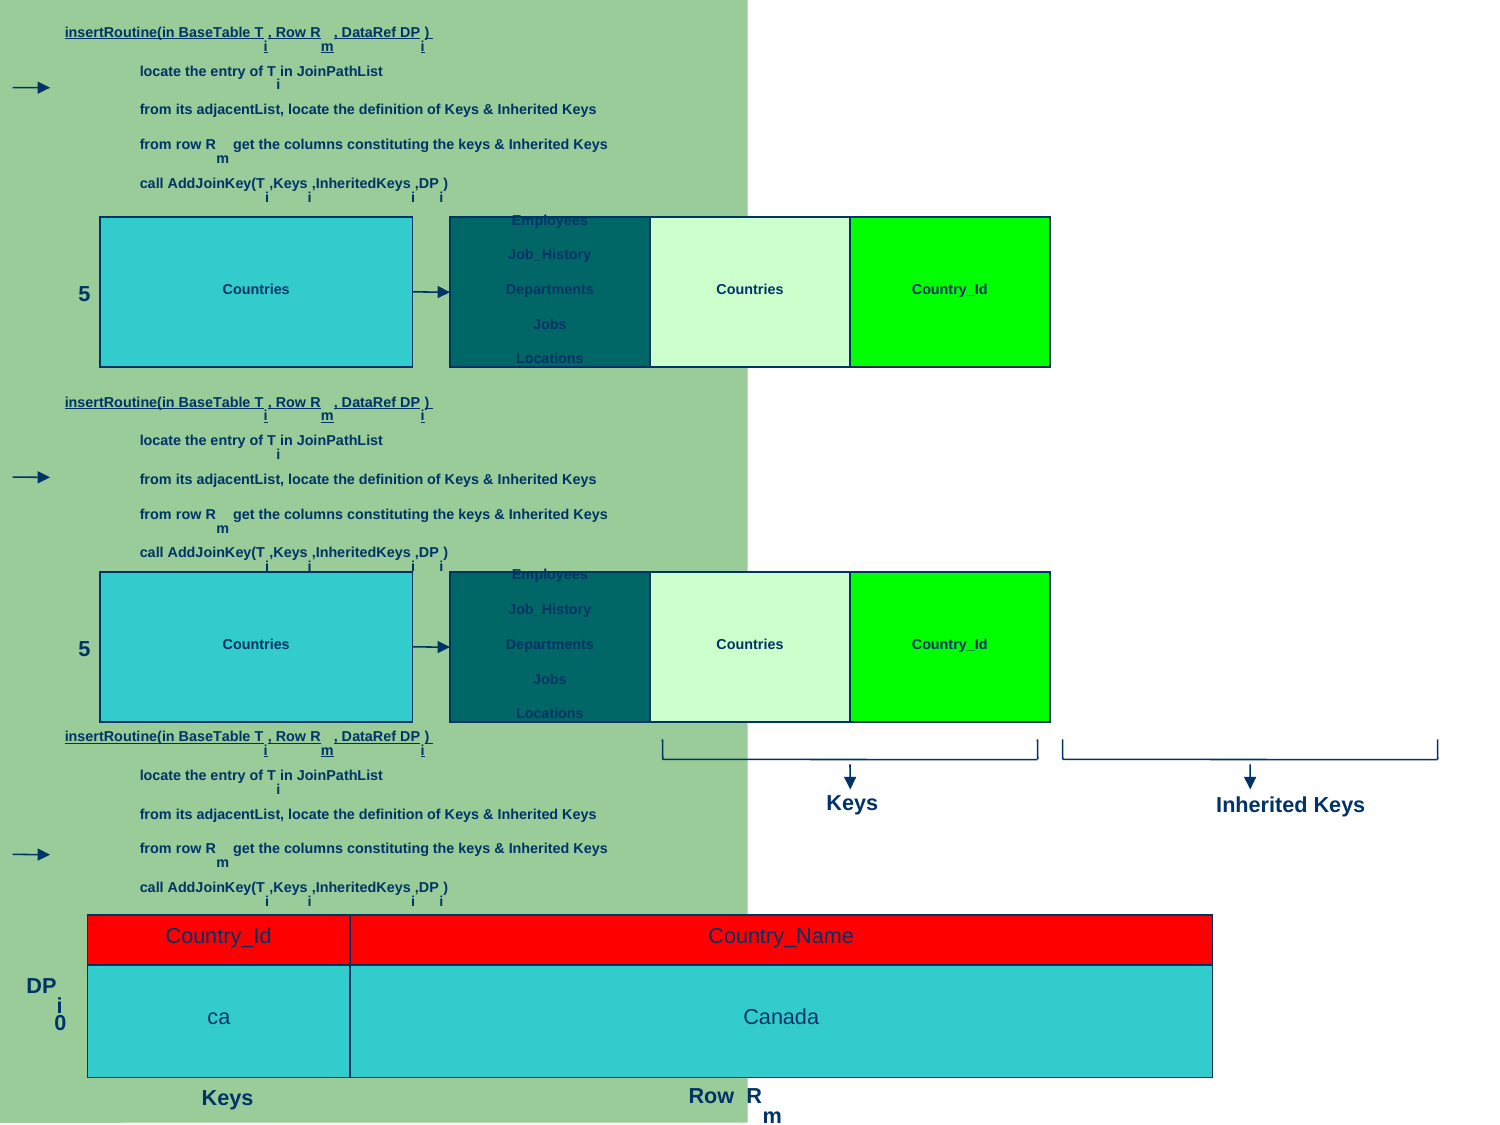

insertRoutine(in BaseTable Ti, Row Rm, DataRef DPi)
locate the entry of Tiin JoinPathList
from its adjacentList, locate the definition of Keys & Inherited Keys
from row Rm get the columns constituting the keys & Inherited Keys
call AddJoinKey(Ti,Keysi,InheritedKeysi,DPi)
Countries
Employees
Job_History
Departments
Jobs
Locations
Countries
Country_Id
5
insertRoutine(in BaseTable Ti, Row Rm, DataRef DPi)
locate the entry of Tiin JoinPathList
from its adjacentList, locate the definition of Keys & Inherited Keys
from row Rm get the columns constituting the keys & Inherited Keys
call AddJoinKey(Ti,Keysi,InheritedKeysi,DPi)
Countries
Employees
Job_History
Departments
Jobs
Locations
Countries
Country_Id
5
insertRoutine(in BaseTable Ti, Row Rm, DataRef DPi)
locate the entry of Tiin JoinPathList
from its adjacentList, locate the definition of Keys & Inherited Keys
from row Rm get the columns constituting the keys & Inherited Keys
call AddJoinKey(Ti,Keysi,InheritedKeysi,DPi)
Keys
Inherited Keys
Country_Id
Country_Name
DPi
ca
Canada
0
Row Rm
Keys